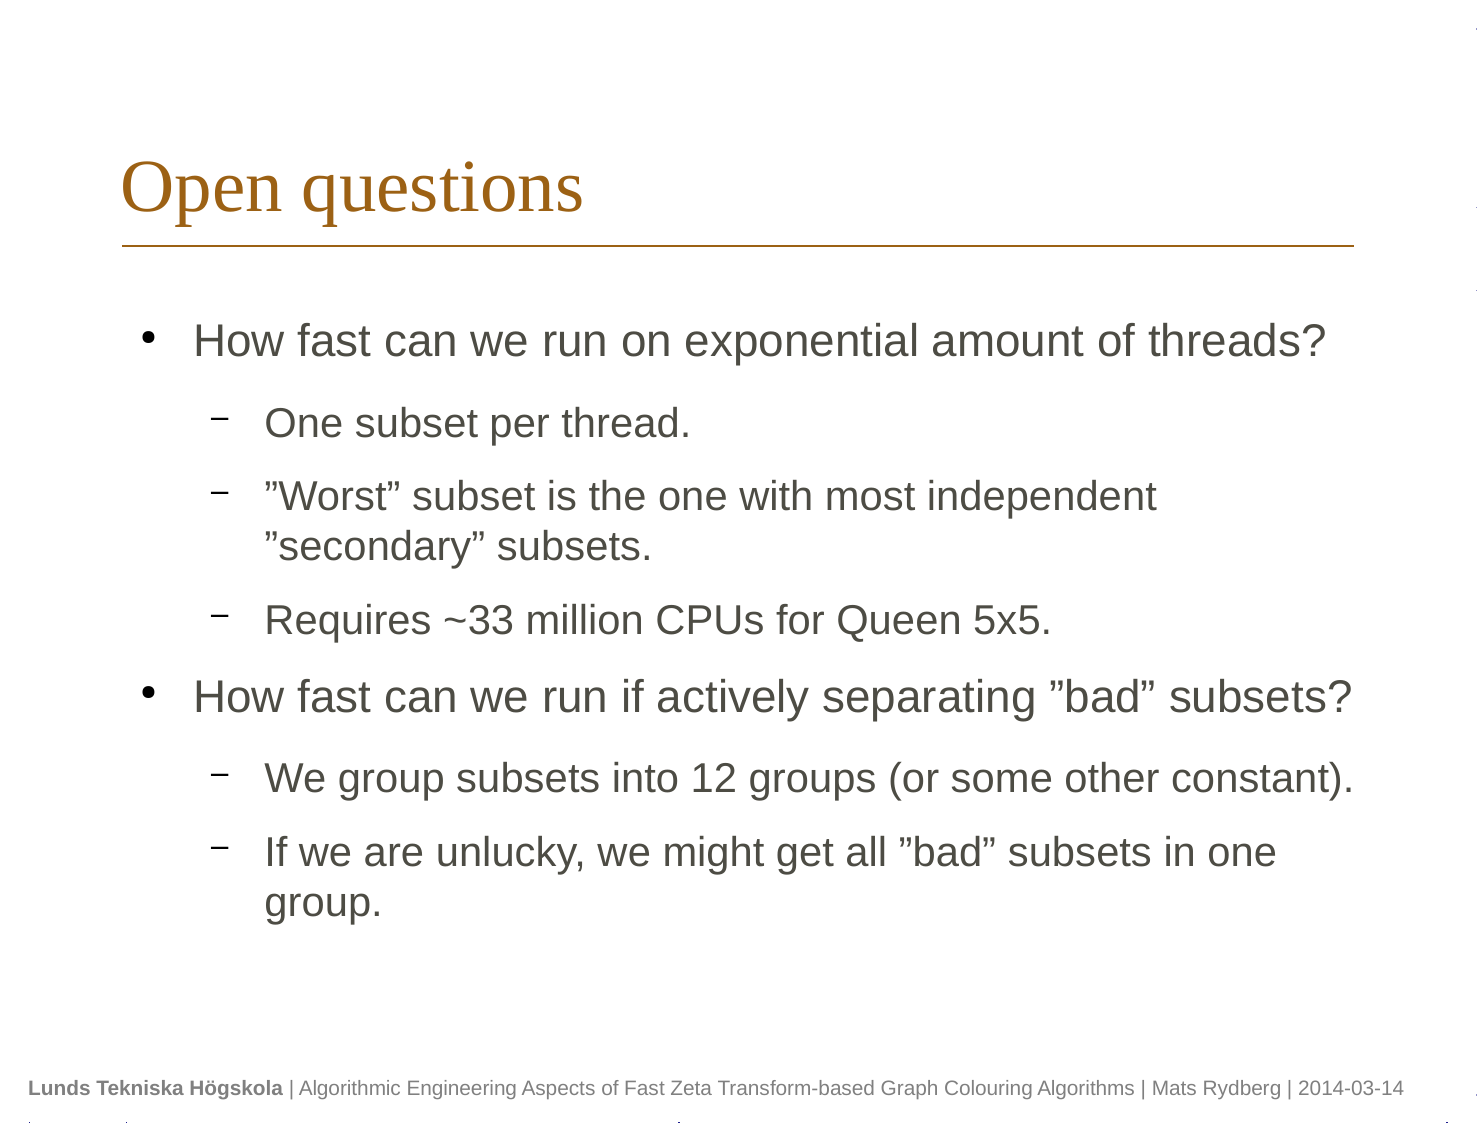

# Open questions
How fast can we run on exponential amount of threads?
One subset per thread.
”Worst” subset is the one with most independent ”secondary” subsets.
Requires ~33 million CPUs for Queen 5x5.
How fast can we run if actively separating ”bad” subsets?
We group subsets into 12 groups (or some other constant).
If we are unlucky, we might get all ”bad” subsets in one group.